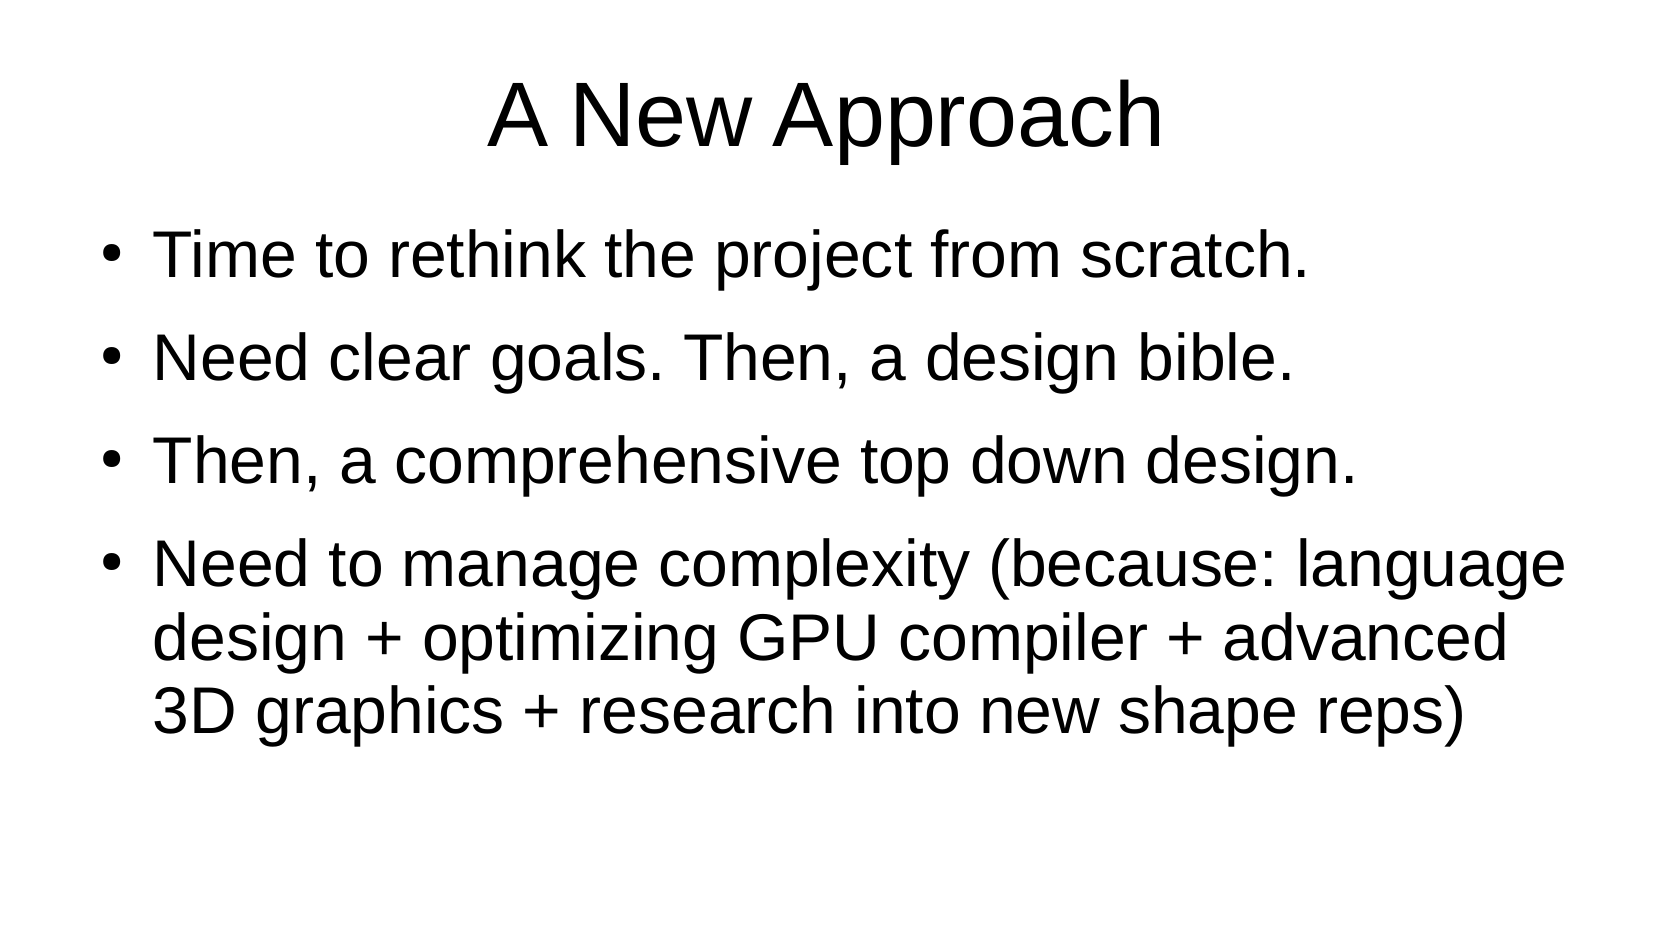

# A New Approach
Time to rethink the project from scratch.
Need clear goals. Then, a design bible.
Then, a comprehensive top down design.
Need to manage complexity (because: language design + optimizing GPU compiler + advanced 3D graphics + research into new shape reps)